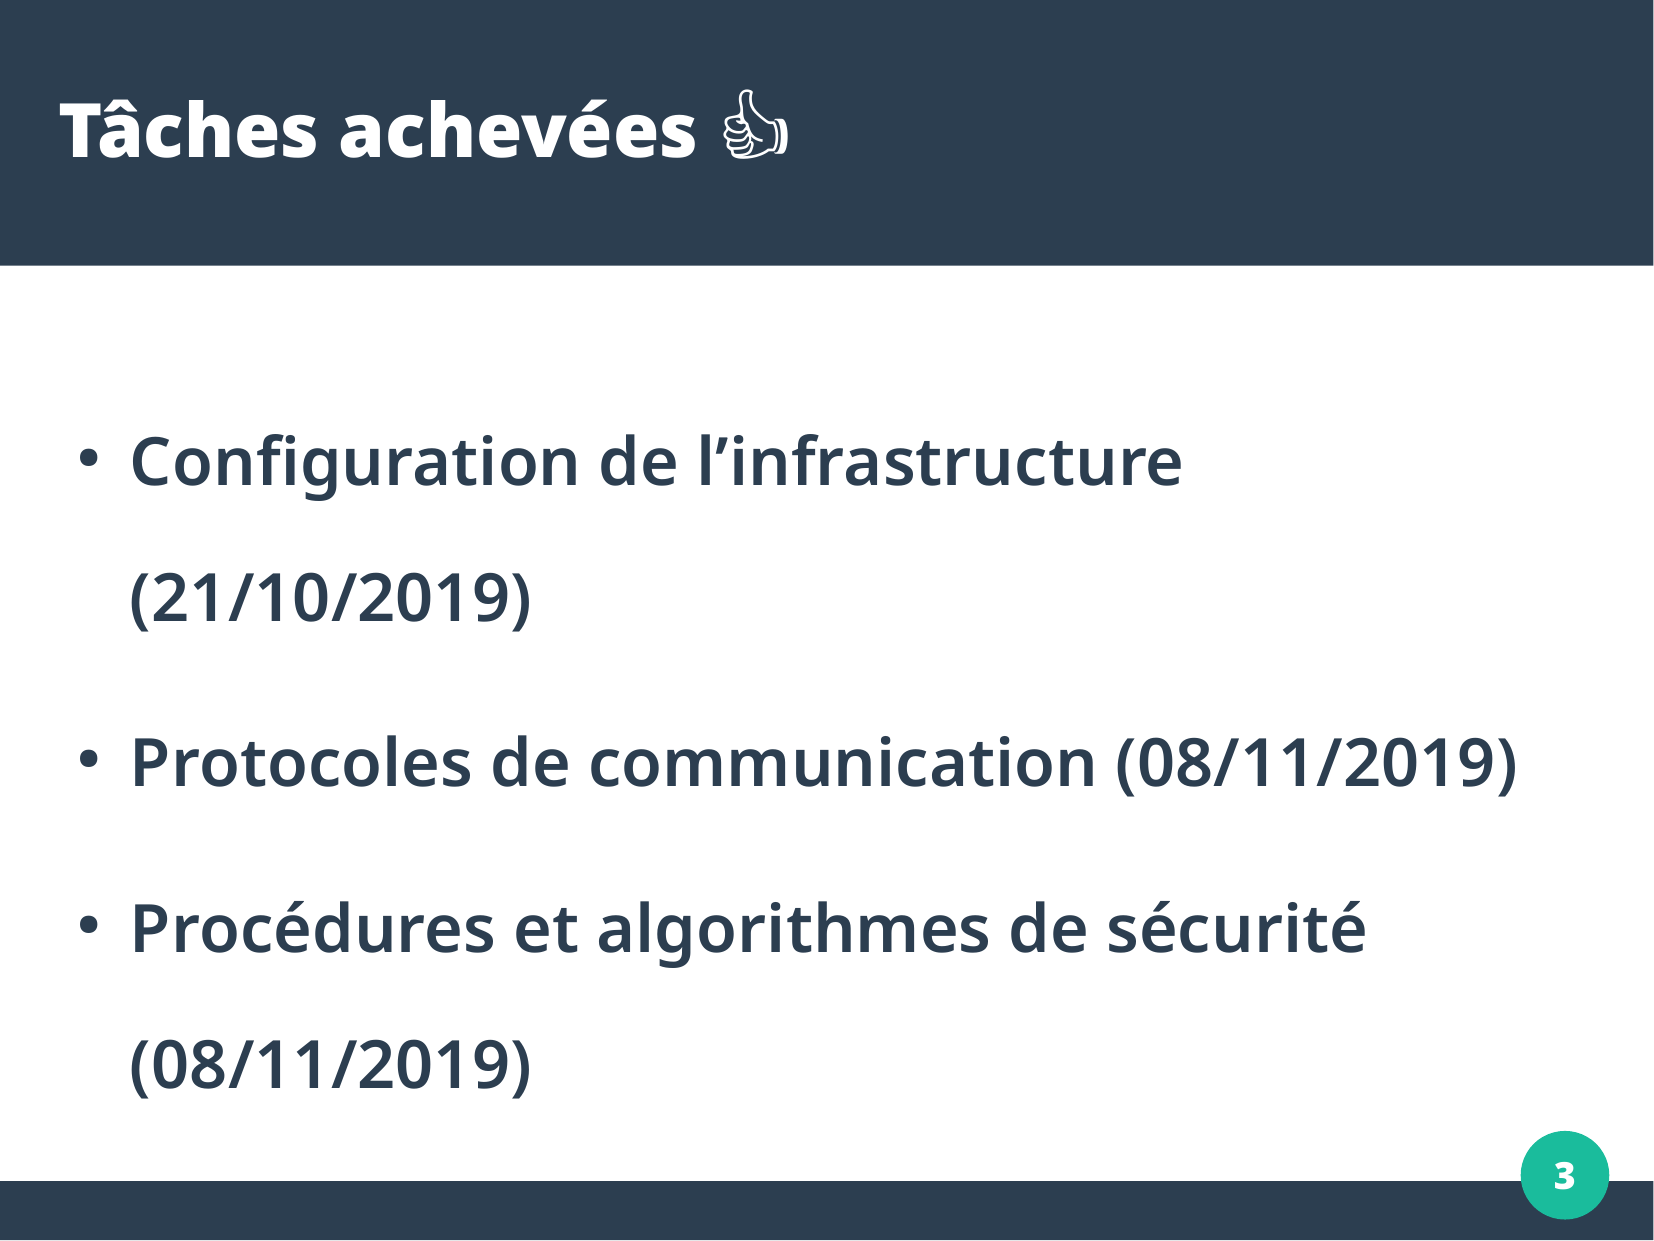

# Tâches achevées 👍
Configuration de l’infrastructure (21/10/2019)
Protocoles de communication (08/11/2019)
Procédures et algorithmes de sécurité (08/11/2019)
3